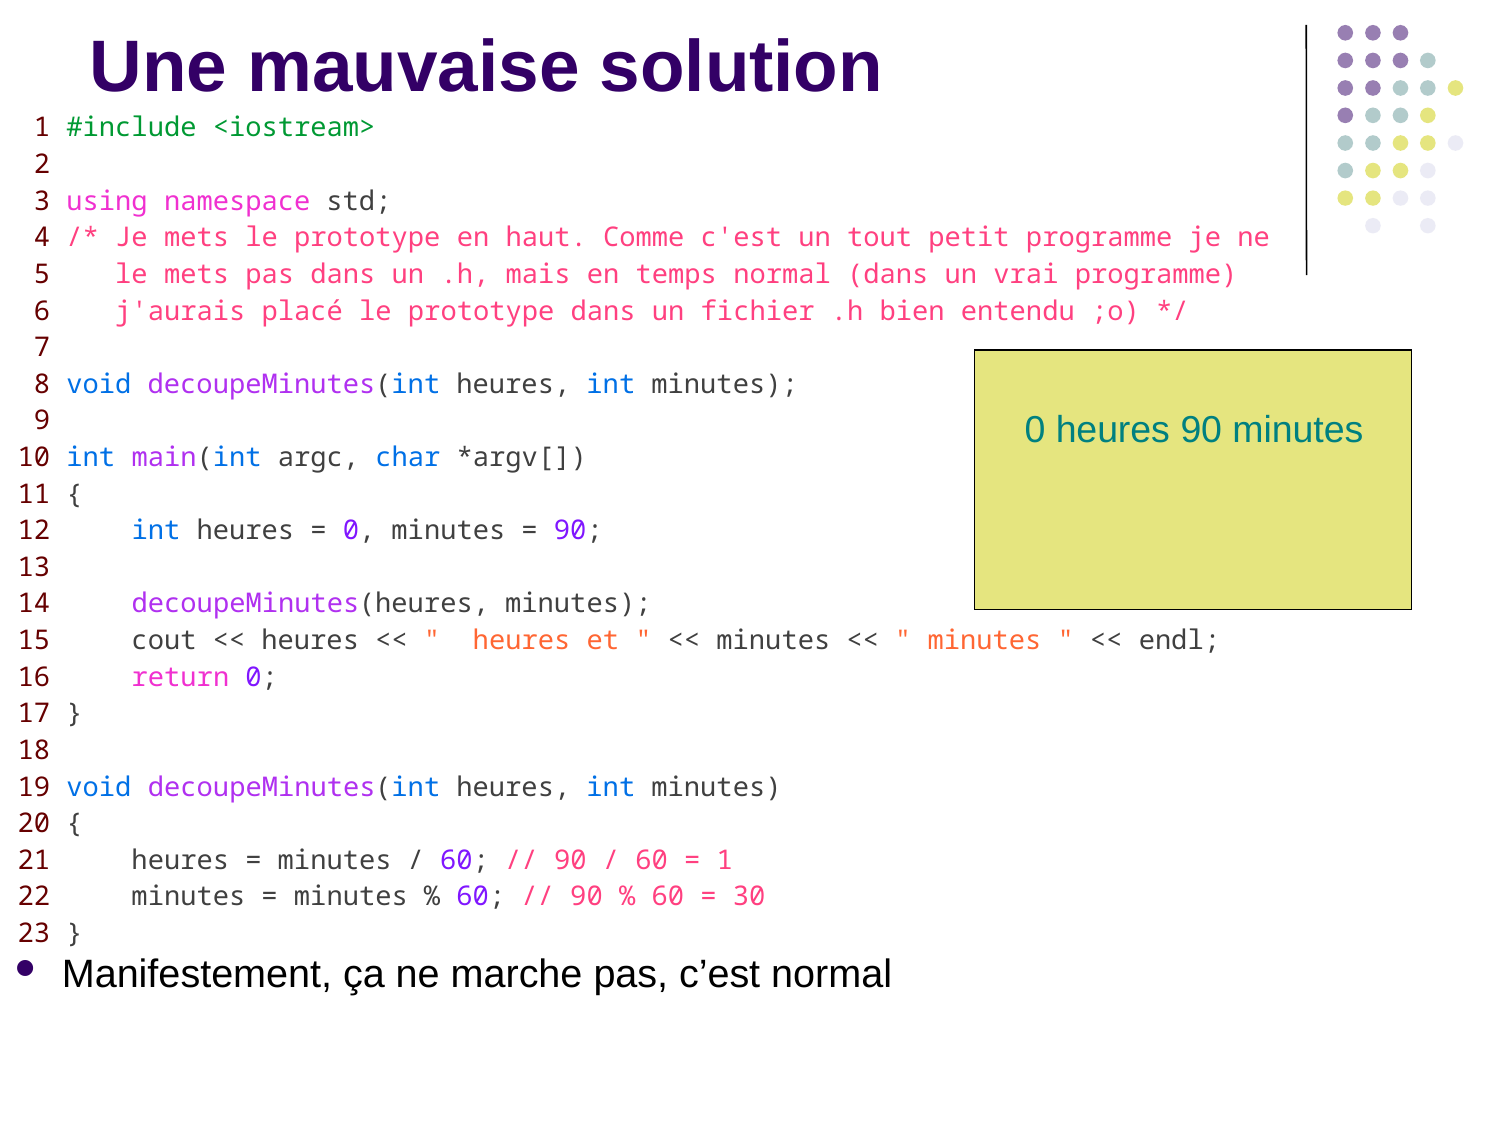

# Une mauvaise solution
 1 #include <iostream>
 2
 3 using namespace std;
 4 /* Je mets le prototype en haut. Comme c'est un tout petit programme je ne
 5 le mets pas dans un .h, mais en temps normal (dans un vrai programme)
 6 j'aurais placé le prototype dans un fichier .h bien entendu ;o) */
 7
 8 void decoupeMinutes(int heures, int minutes);
 9
10 int main(int argc, char *argv[])
11 {
12 int heures = 0, minutes = 90;
13
14 decoupeMinutes(heures, minutes);
15 cout << heures << " heures et " << minutes << " minutes " << endl;
16 return 0;
17 }
18
19 void decoupeMinutes(int heures, int minutes)
20 {
21 heures = minutes / 60; // 90 / 60 = 1
22 minutes = minutes % 60; // 90 % 60 = 30
23 }
Manifestement, ça ne marche pas, c’est normal
0 heures 90 minutes